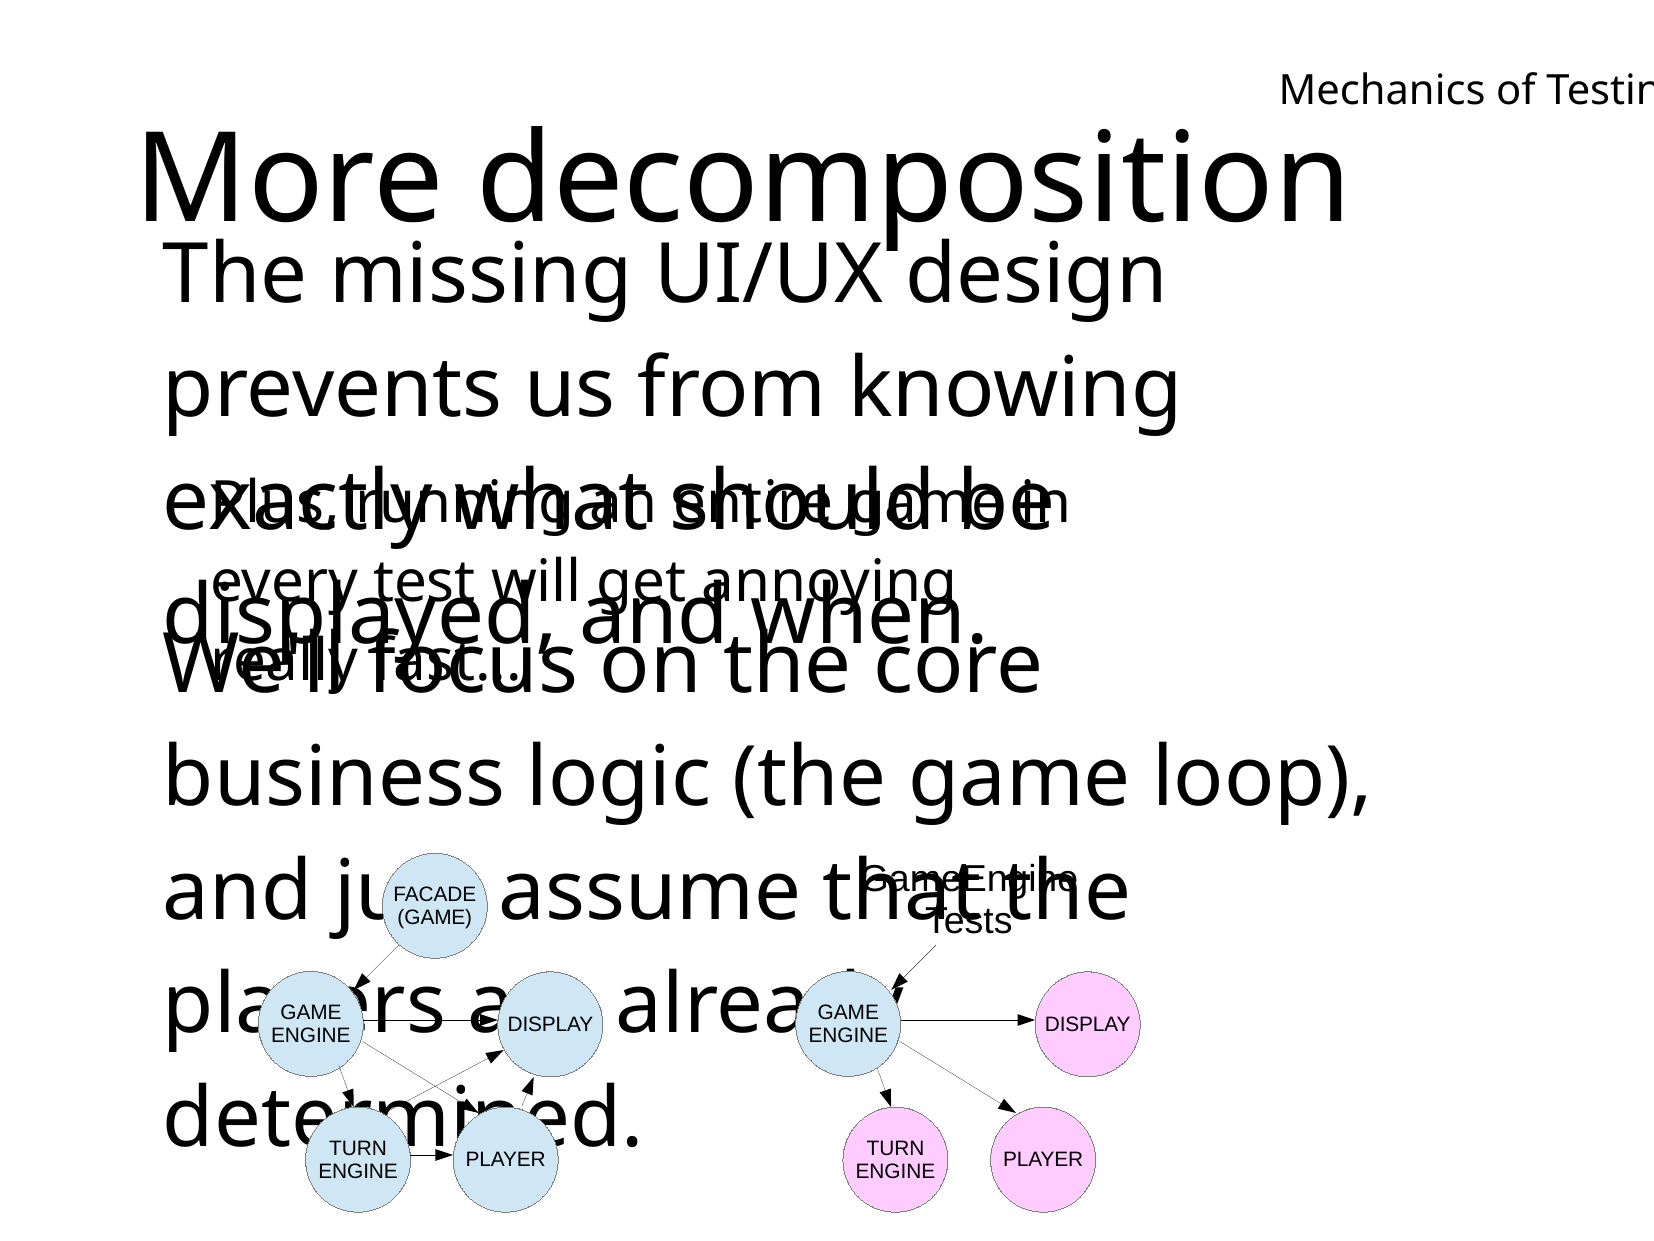

Mechanics of Testing
More decomposition
The missing UI/UX design prevents us from knowing exactly what should be displayed, and when.
Plus, running an entire game in every test will get annoying really fast...
We'll focus on the core business logic (the game loop), and just assume that the players are already determined.
GameEngine
Tests
GAME
ENGINE
FACADE
(GAME)
GAME
ENGINE
DISPLAY
DISPLAY
PLAYER
PLAYER
TURN
ENGINE
TURN
ENGINE